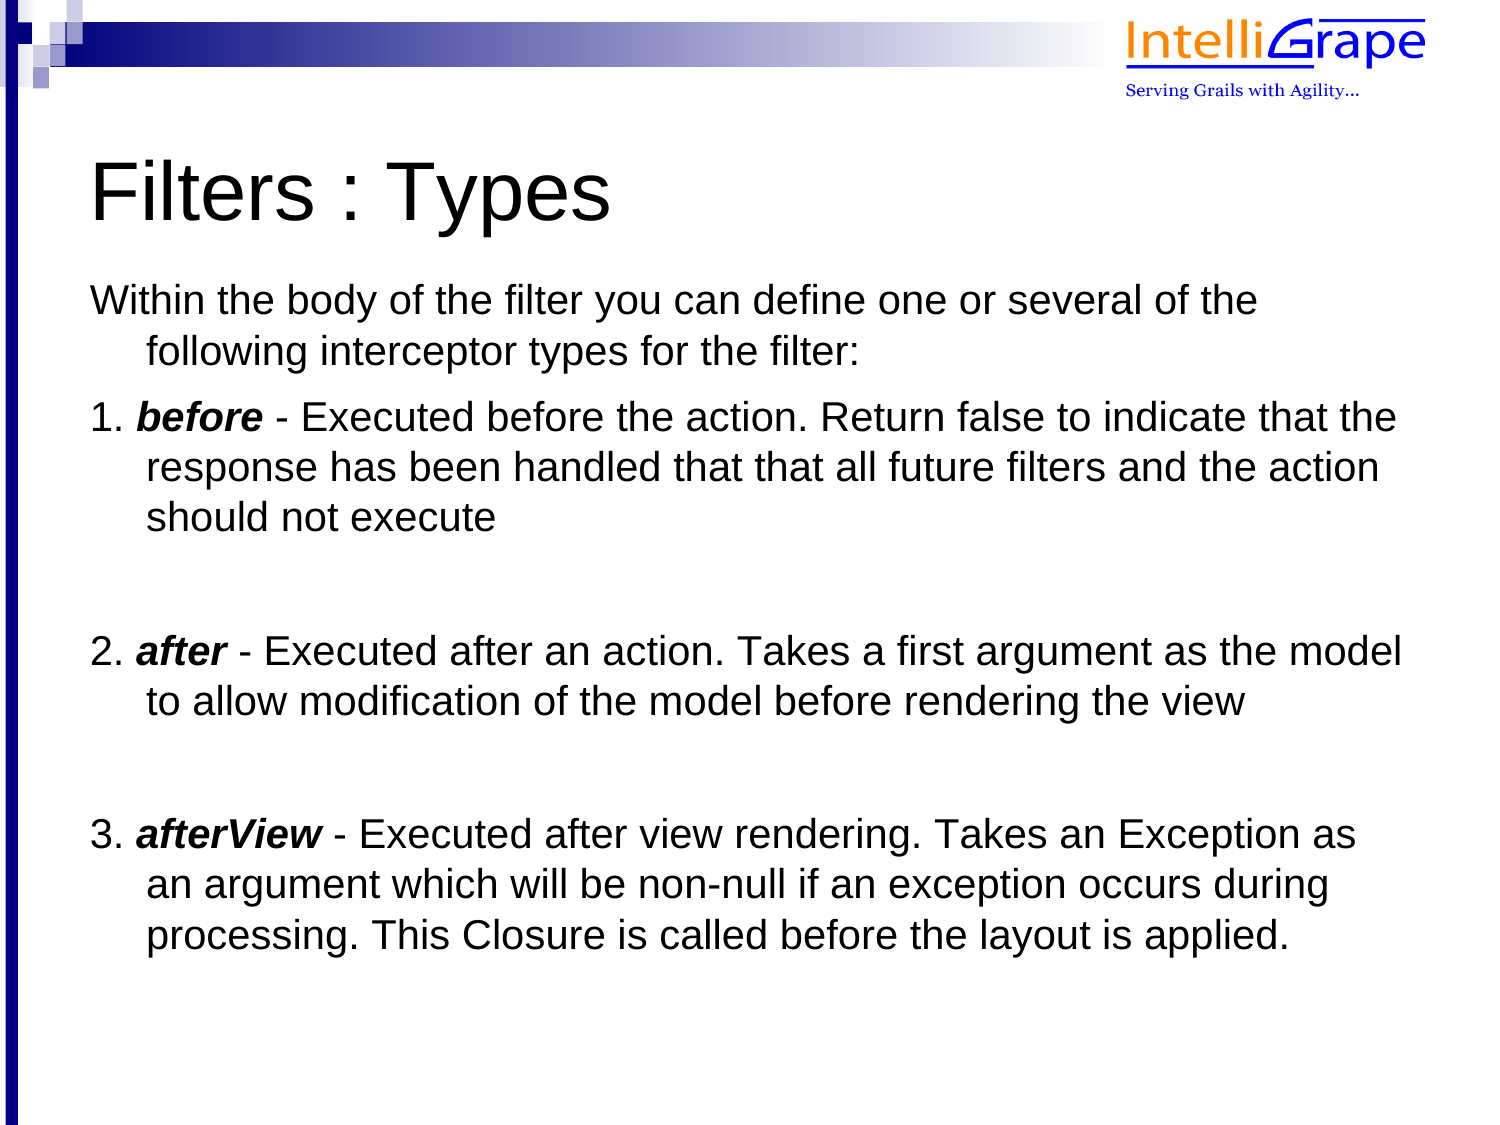

# Filters : Types
Within the body of the filter you can define one or several of the following interceptor types for the filter:
1. before - Executed before the action. Return false to indicate that the response has been handled that that all future filters and the action should not execute
2. after - Executed after an action. Takes a first argument as the model to allow modification of the model before rendering the view
3. afterView - Executed after view rendering. Takes an Exception as an argument which will be non-null if an exception occurs during processing. This Closure is called before the layout is applied.